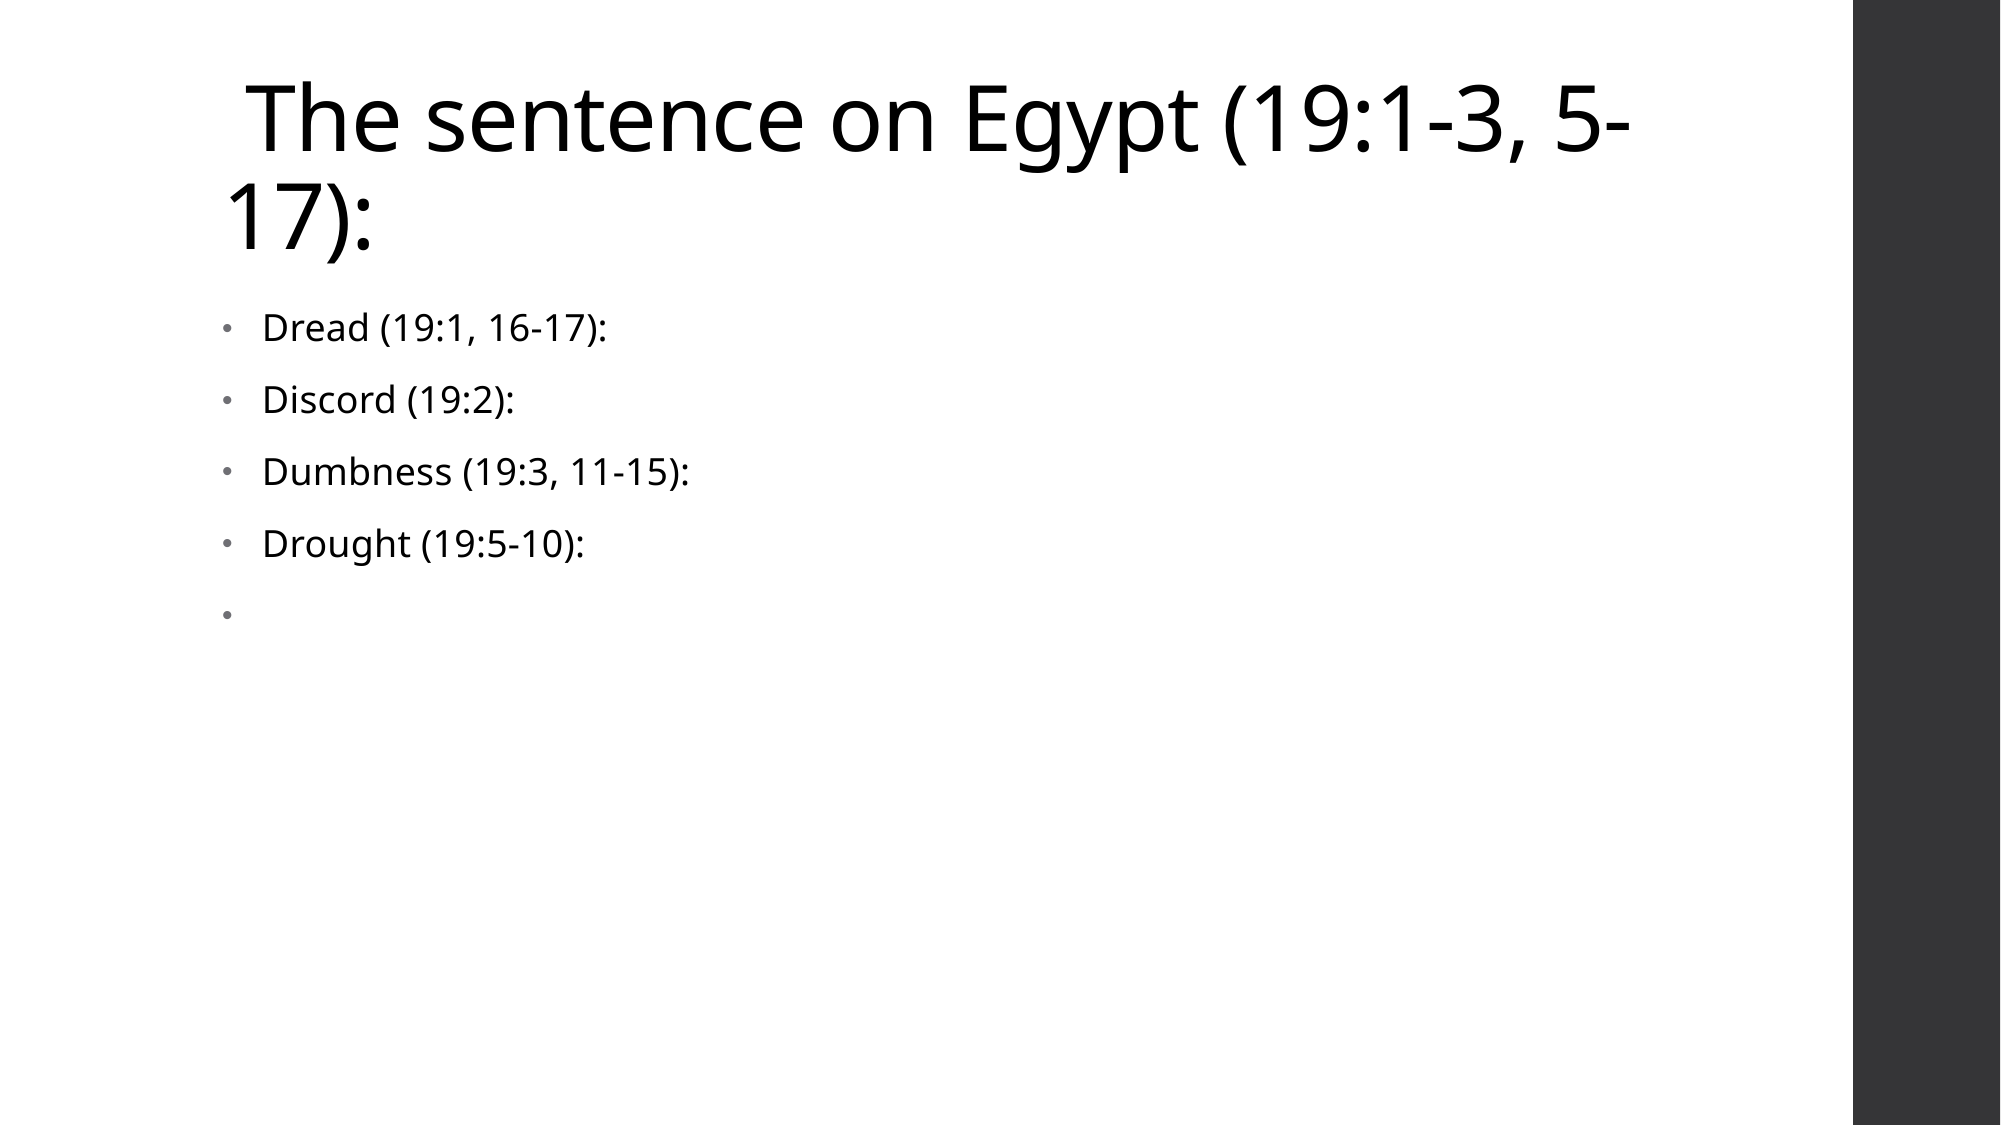

# The sentence on Egypt (19:1-3, 5-17):
 Dread (19:1, 16-17):
 Discord (19:2):
 Dumbness (19:3, 11-15):
 Drought (19:5-10):